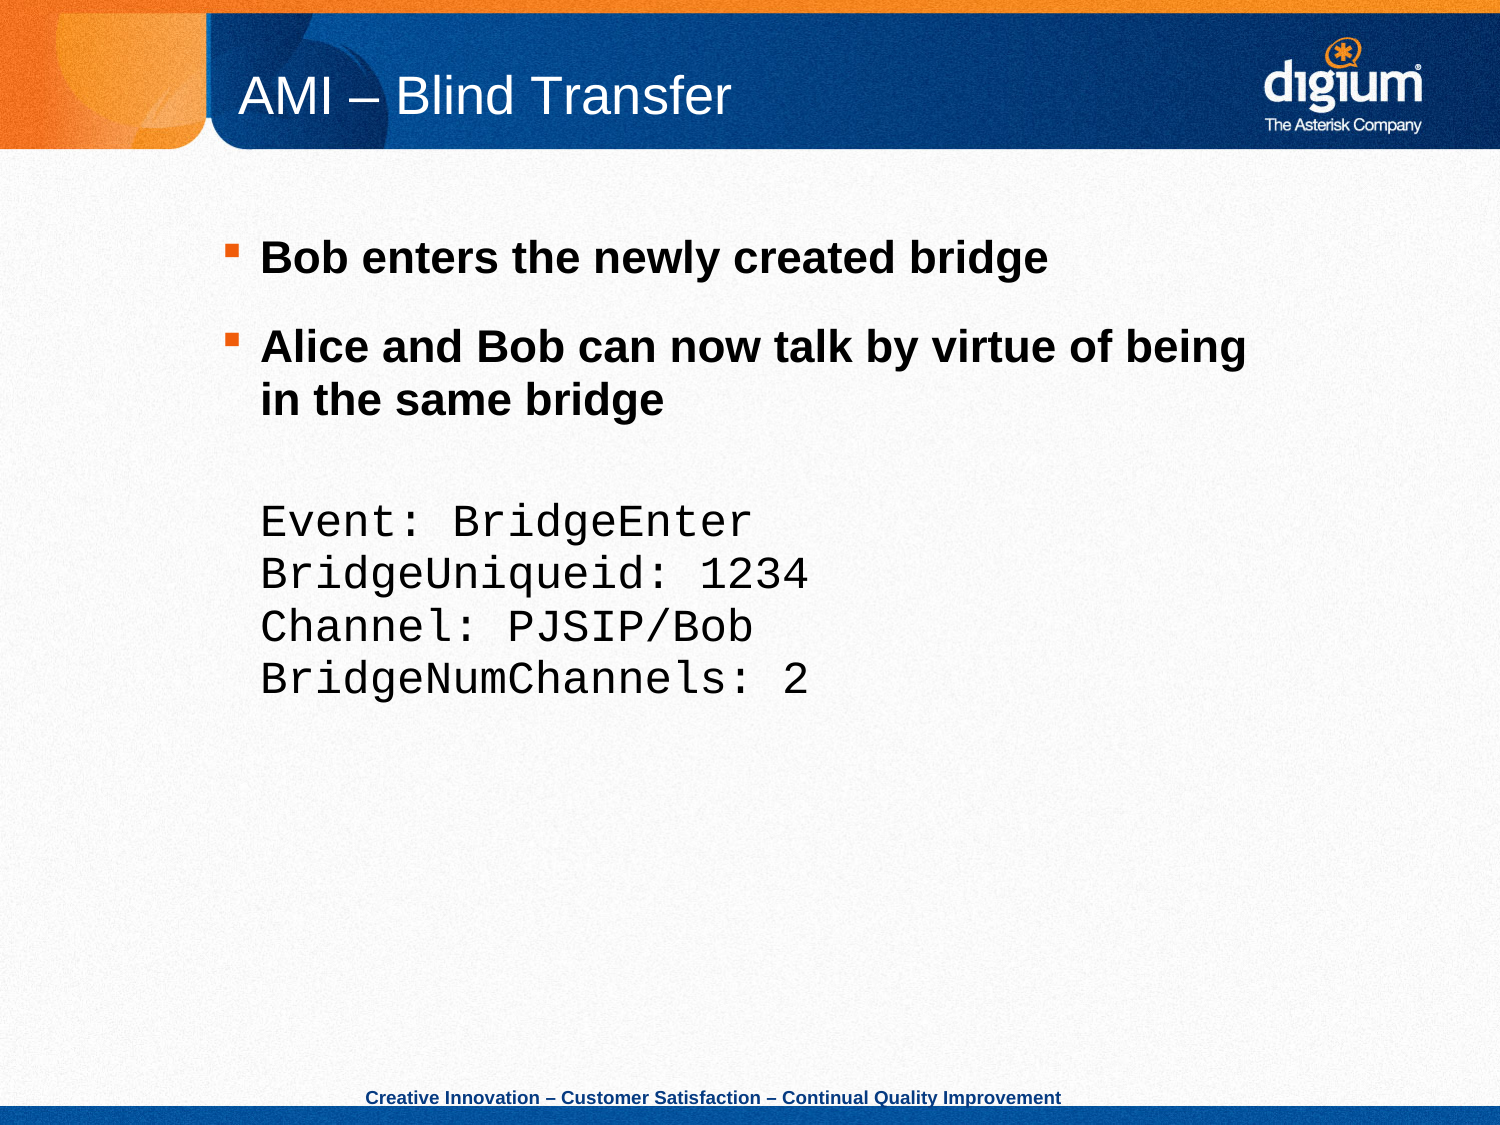

# AMI – Blind Transfer
Bob enters the newly created bridge
Alice and Bob can now talk by virtue of being in the same bridge
Event: BridgeEnter
BridgeUniqueid: 1234
Channel: PJSIP/Bob
BridgeNumChannels: 2